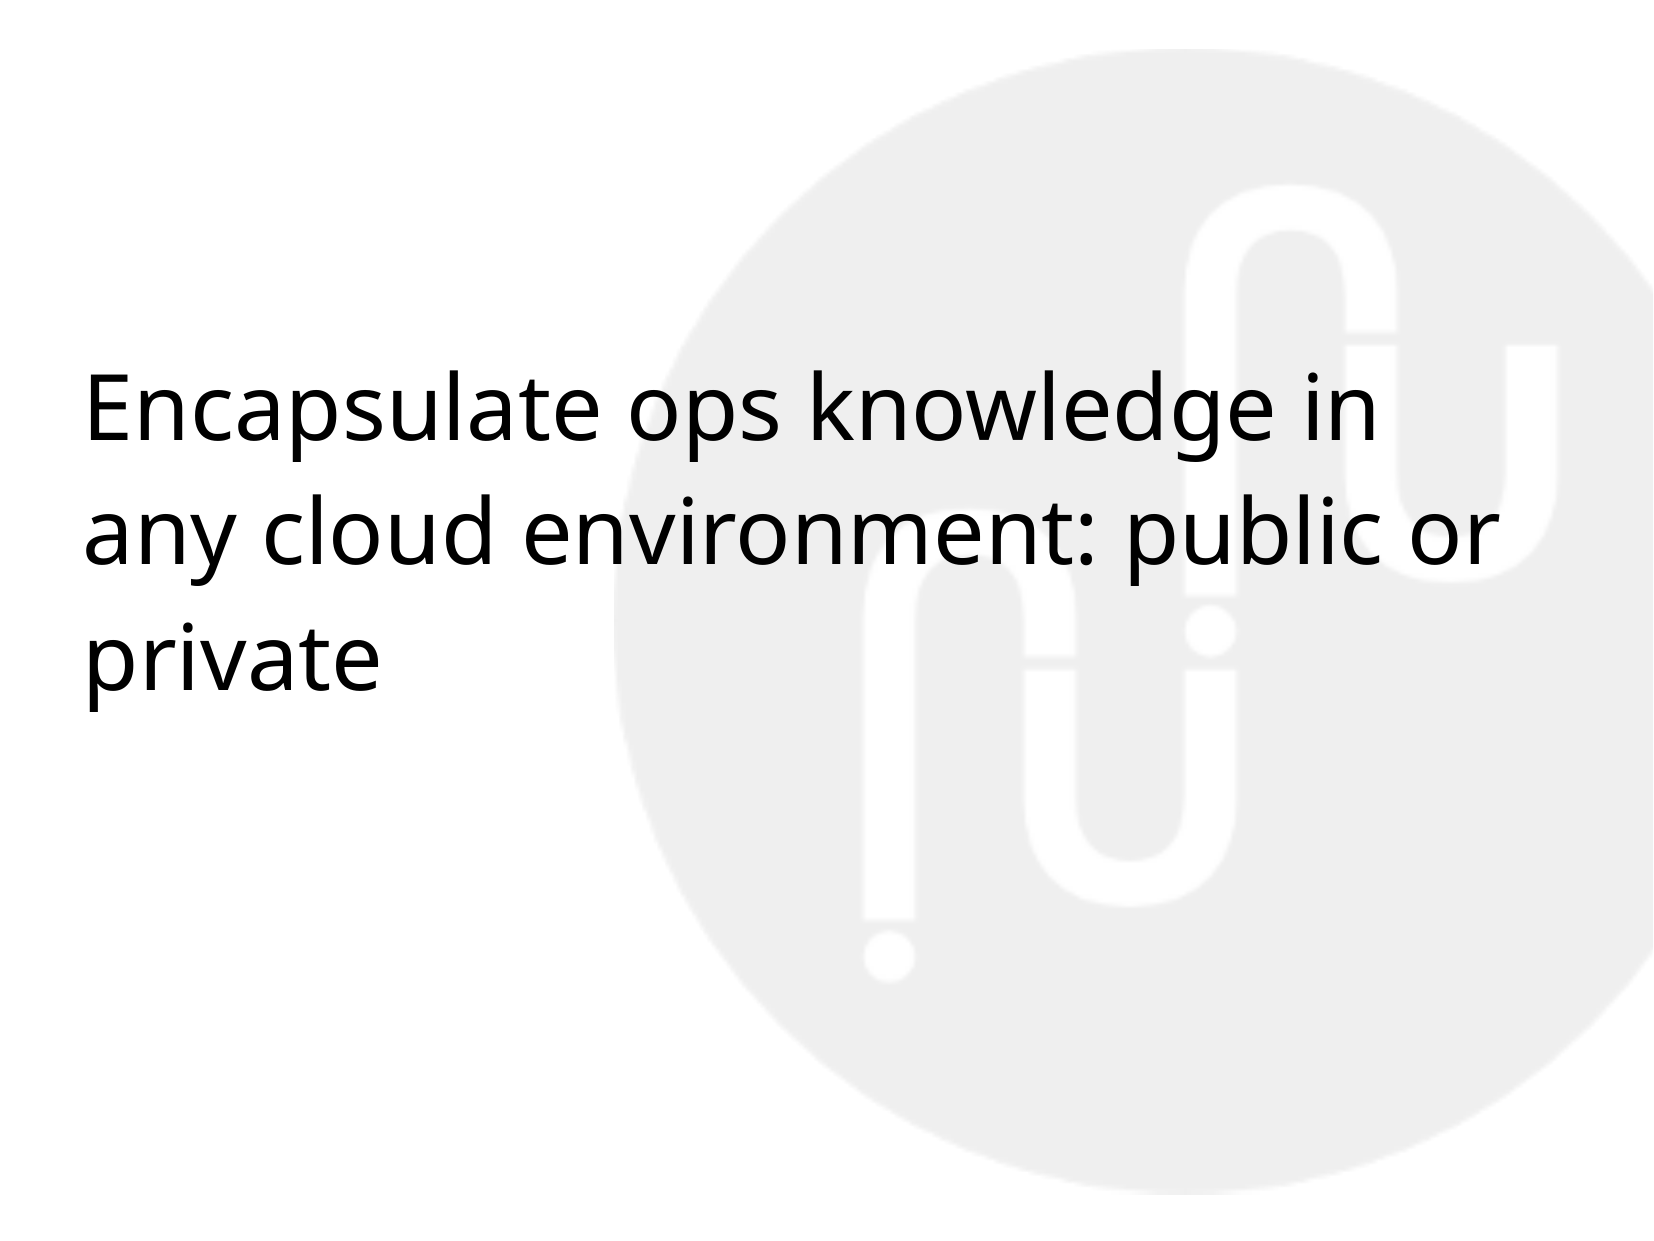

# Encapsulate ops knowledge in
any cloud environment: public or private